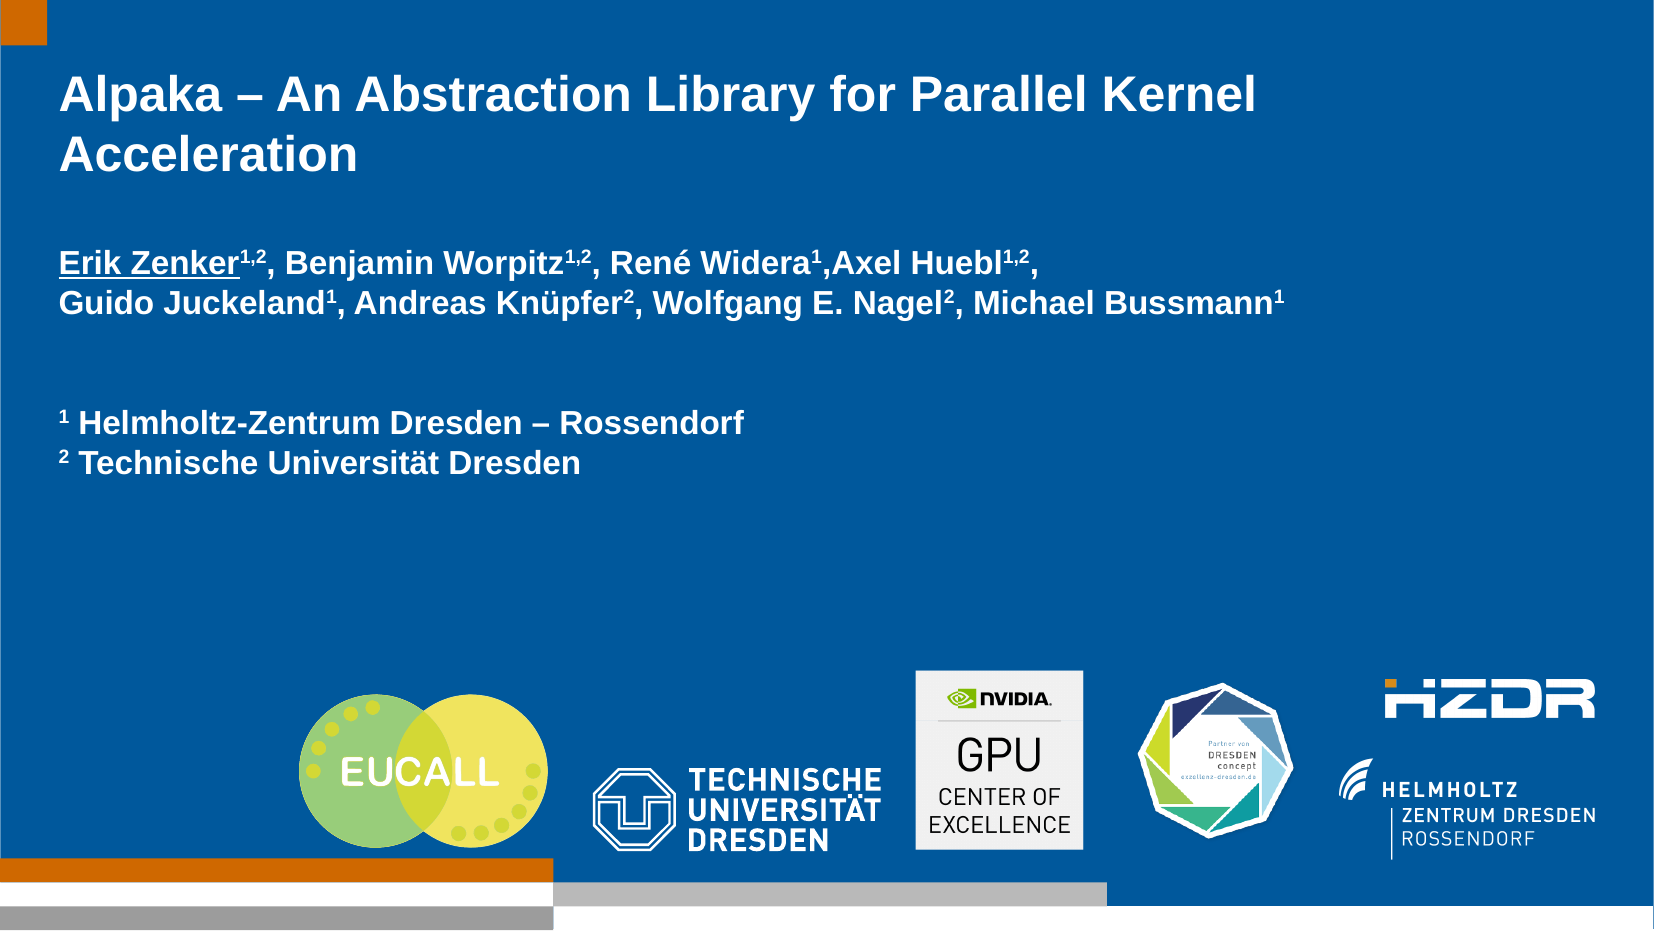

Alpaka – An Abstraction Library for Parallel Kernel Acceleration
Erik Zenker1,2, Benjamin Worpitz1,2, René Widera1,Axel Huebl1,2,
Guido Juckeland1, Andreas Knüpfer2, Wolfgang E. Nagel2, Michael Bussmann1
1 Helmholtz-Zentrum Dresden – Rossendorf
2 Technische Universität Dresden